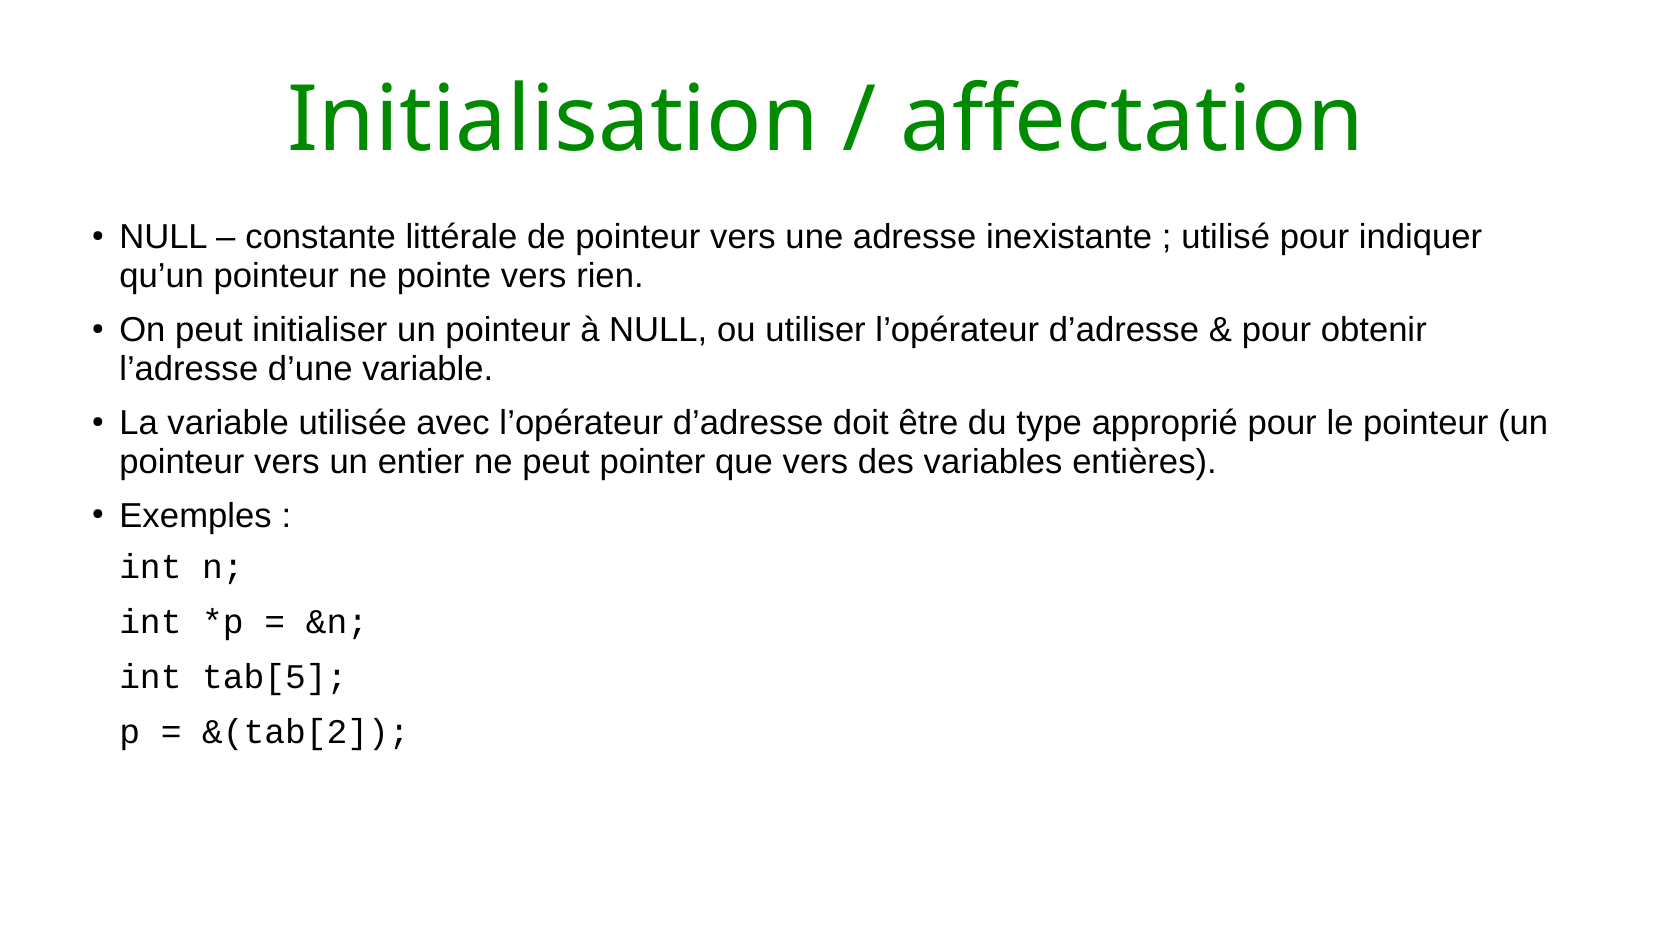

# Initialisation / affectation
NULL – constante littérale de pointeur vers une adresse inexistante ; utilisé pour indiquer qu’un pointeur ne pointe vers rien.
On peut initialiser un pointeur à NULL, ou utiliser l’opérateur d’adresse & pour obtenir l’adresse d’une variable.
La variable utilisée avec l’opérateur d’adresse doit être du type approprié pour le pointeur (un pointeur vers un entier ne peut pointer que vers des variables entières).
Exemples :
int n;
int *p = &n;
int tab[5];
p = &(tab[2]);